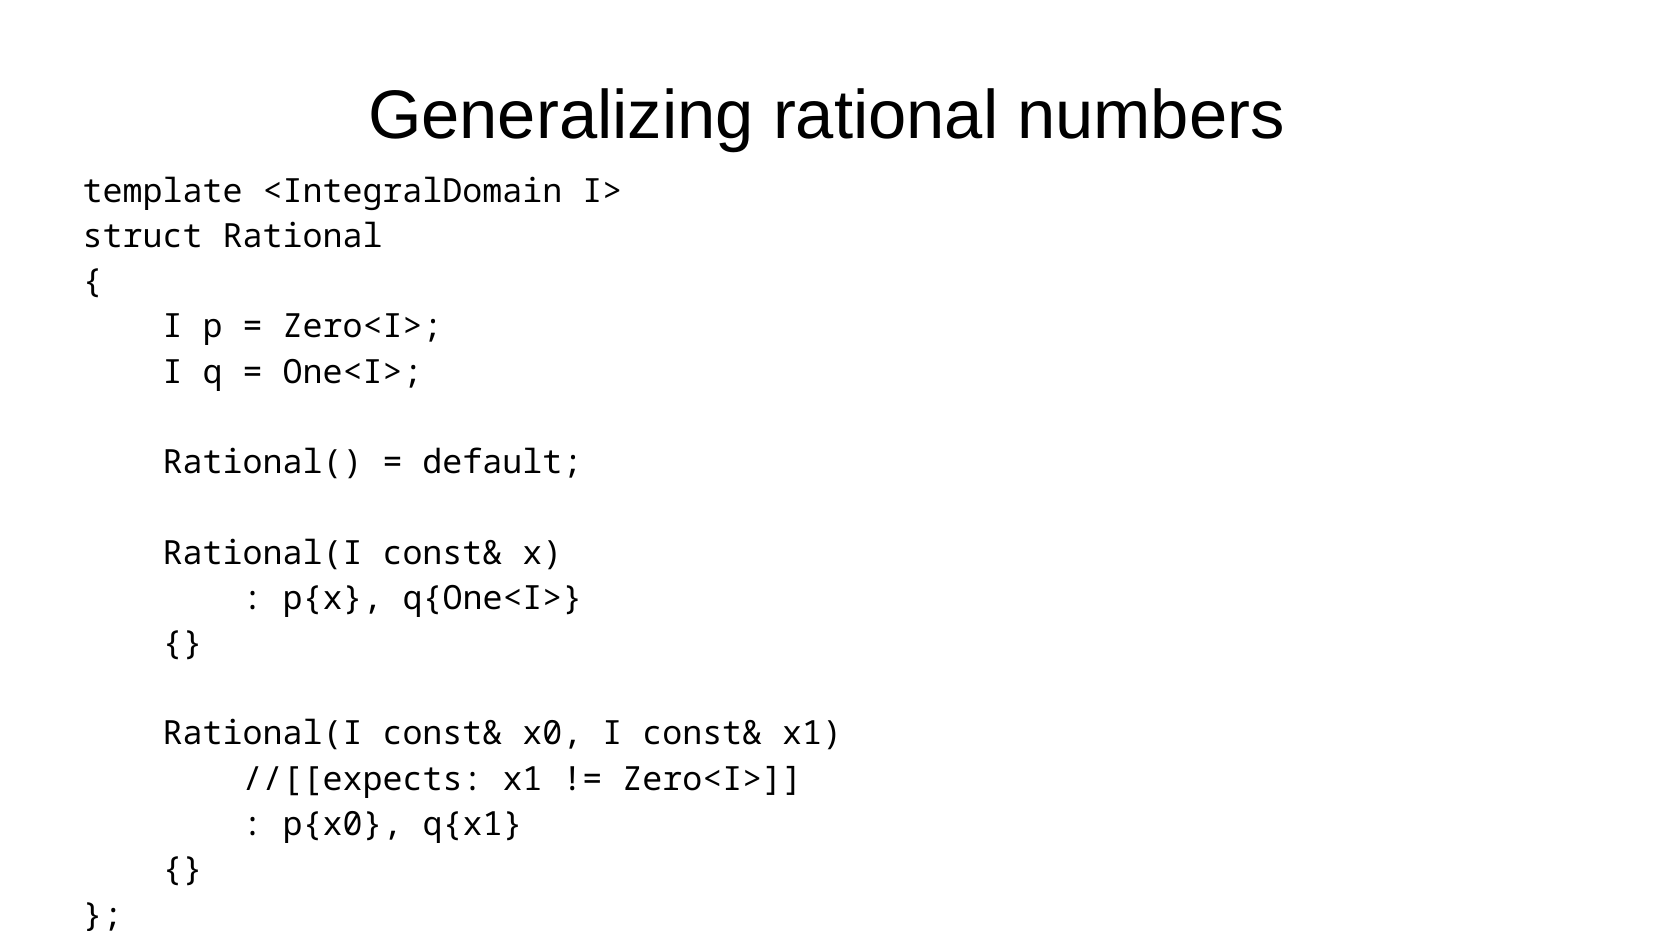

# template <IntegralDomain I>
struct Rational
{
 I p = Zero<I>;
 I q = One<I>;
 Rational() = default;
 Rational(I const& x)
 : p{x}, q{One<I>}
 {}
 Rational(I const& x0, I const& x1)
 //[[expects: x1 != Zero<I>]]
 : p{x0}, q{x1}
 {}
};
Generalizing rational numbers